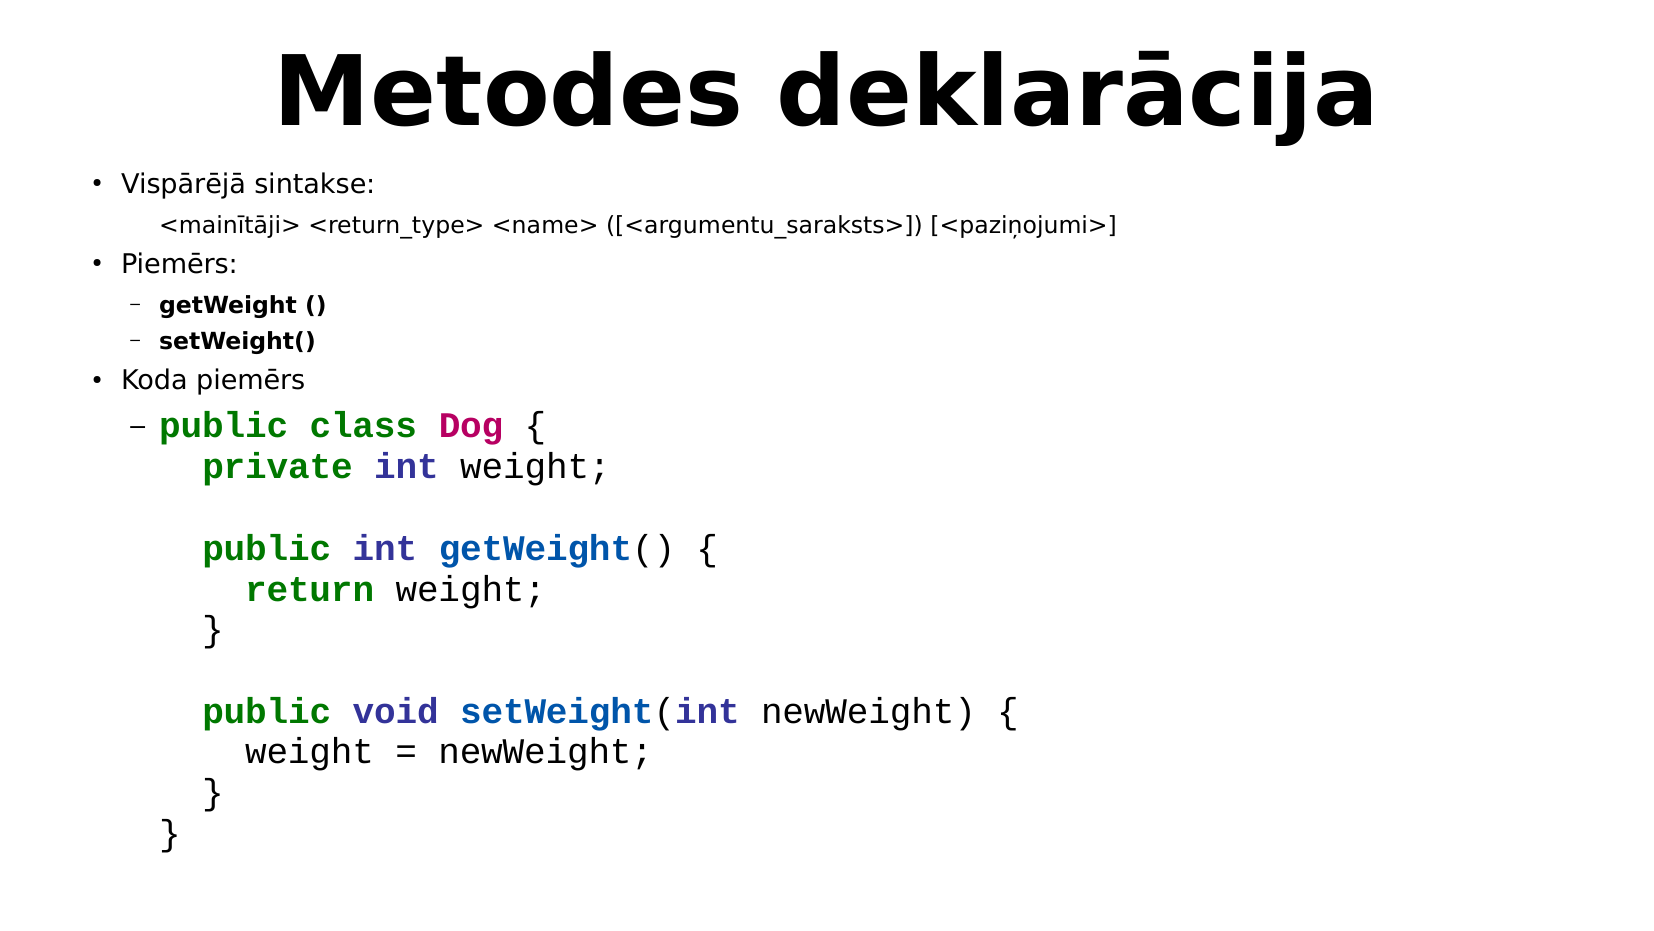

# Metodes deklarācija
Vispārējā sintakse:
<mainītāji> <return_type> <name> ([<argumentu_saraksts>]) [<paziņojumi>]
Piemērs:
getWeight ()
setWeight()
Koda piemērs
public class Dog {
 private int weight;
 public int getWeight() {
 return weight;
 }
 public void setWeight(int newWeight) {
 weight = newWeight;
 }
}